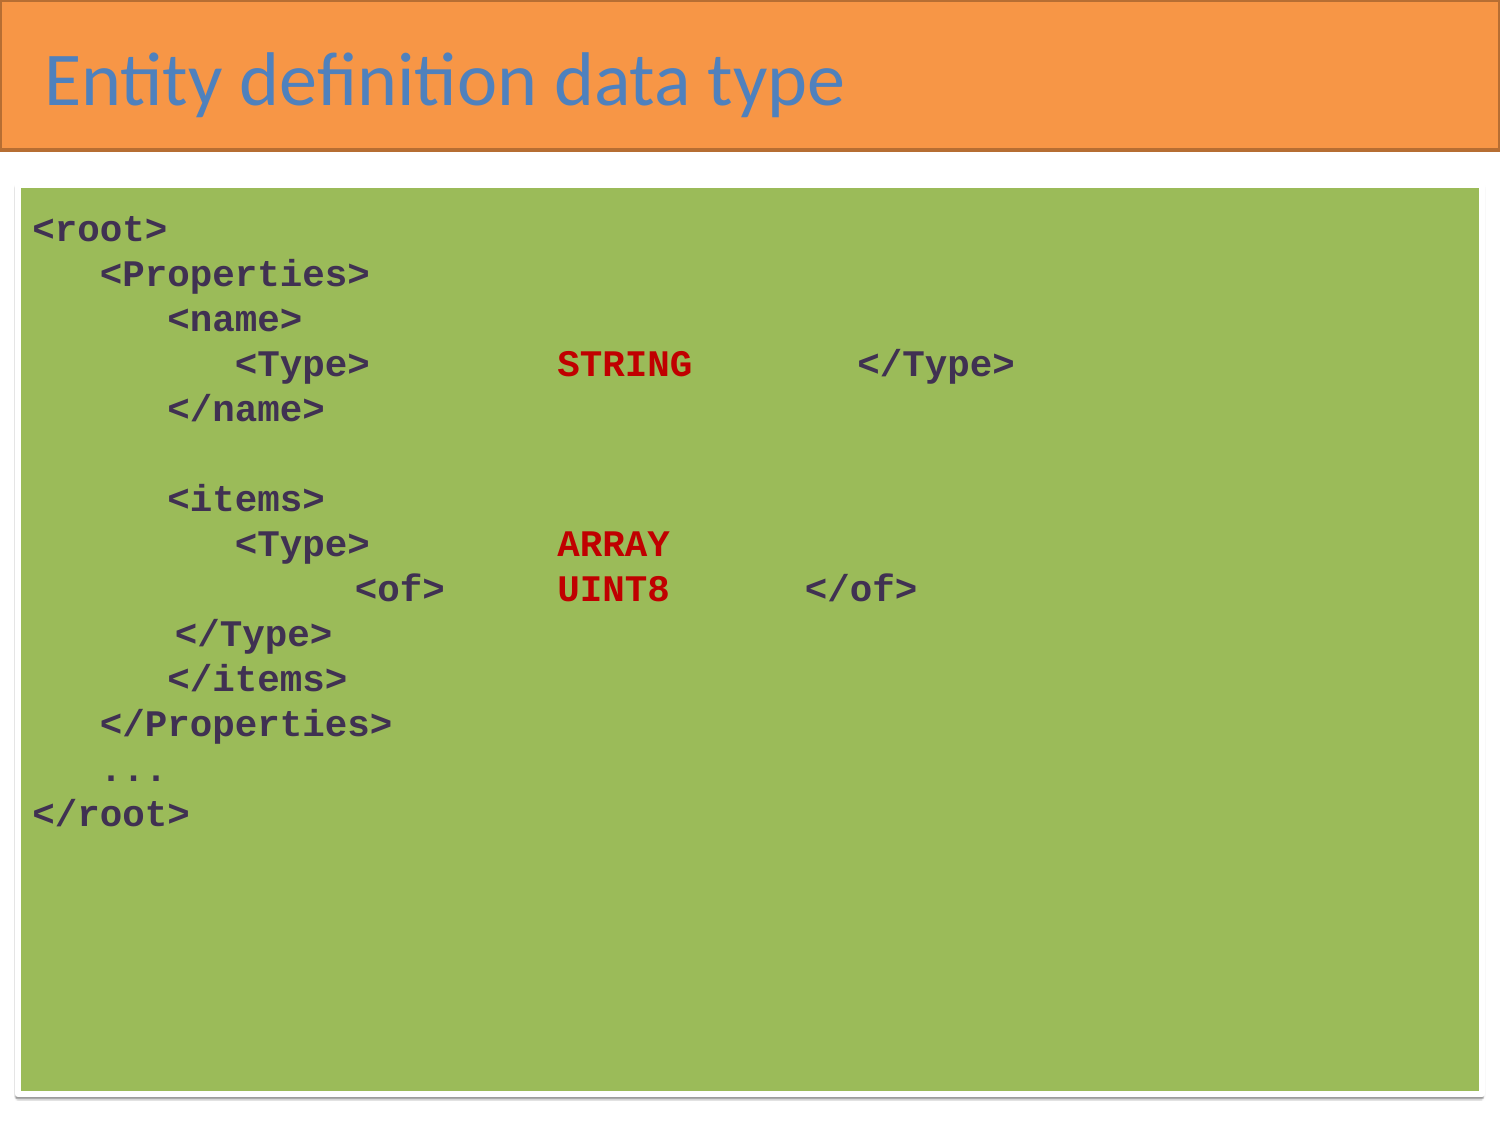

# Entity definition data type
<root>
 <Properties>
 <name>
 <Type> 		STRING 	</Type>
 </name>
 <items>
 <Type> 		ARRAY
 	 <of> 	UINT8 	 	 </of>
	 </Type>
 </items>
 </Properties>
 ...
</root>